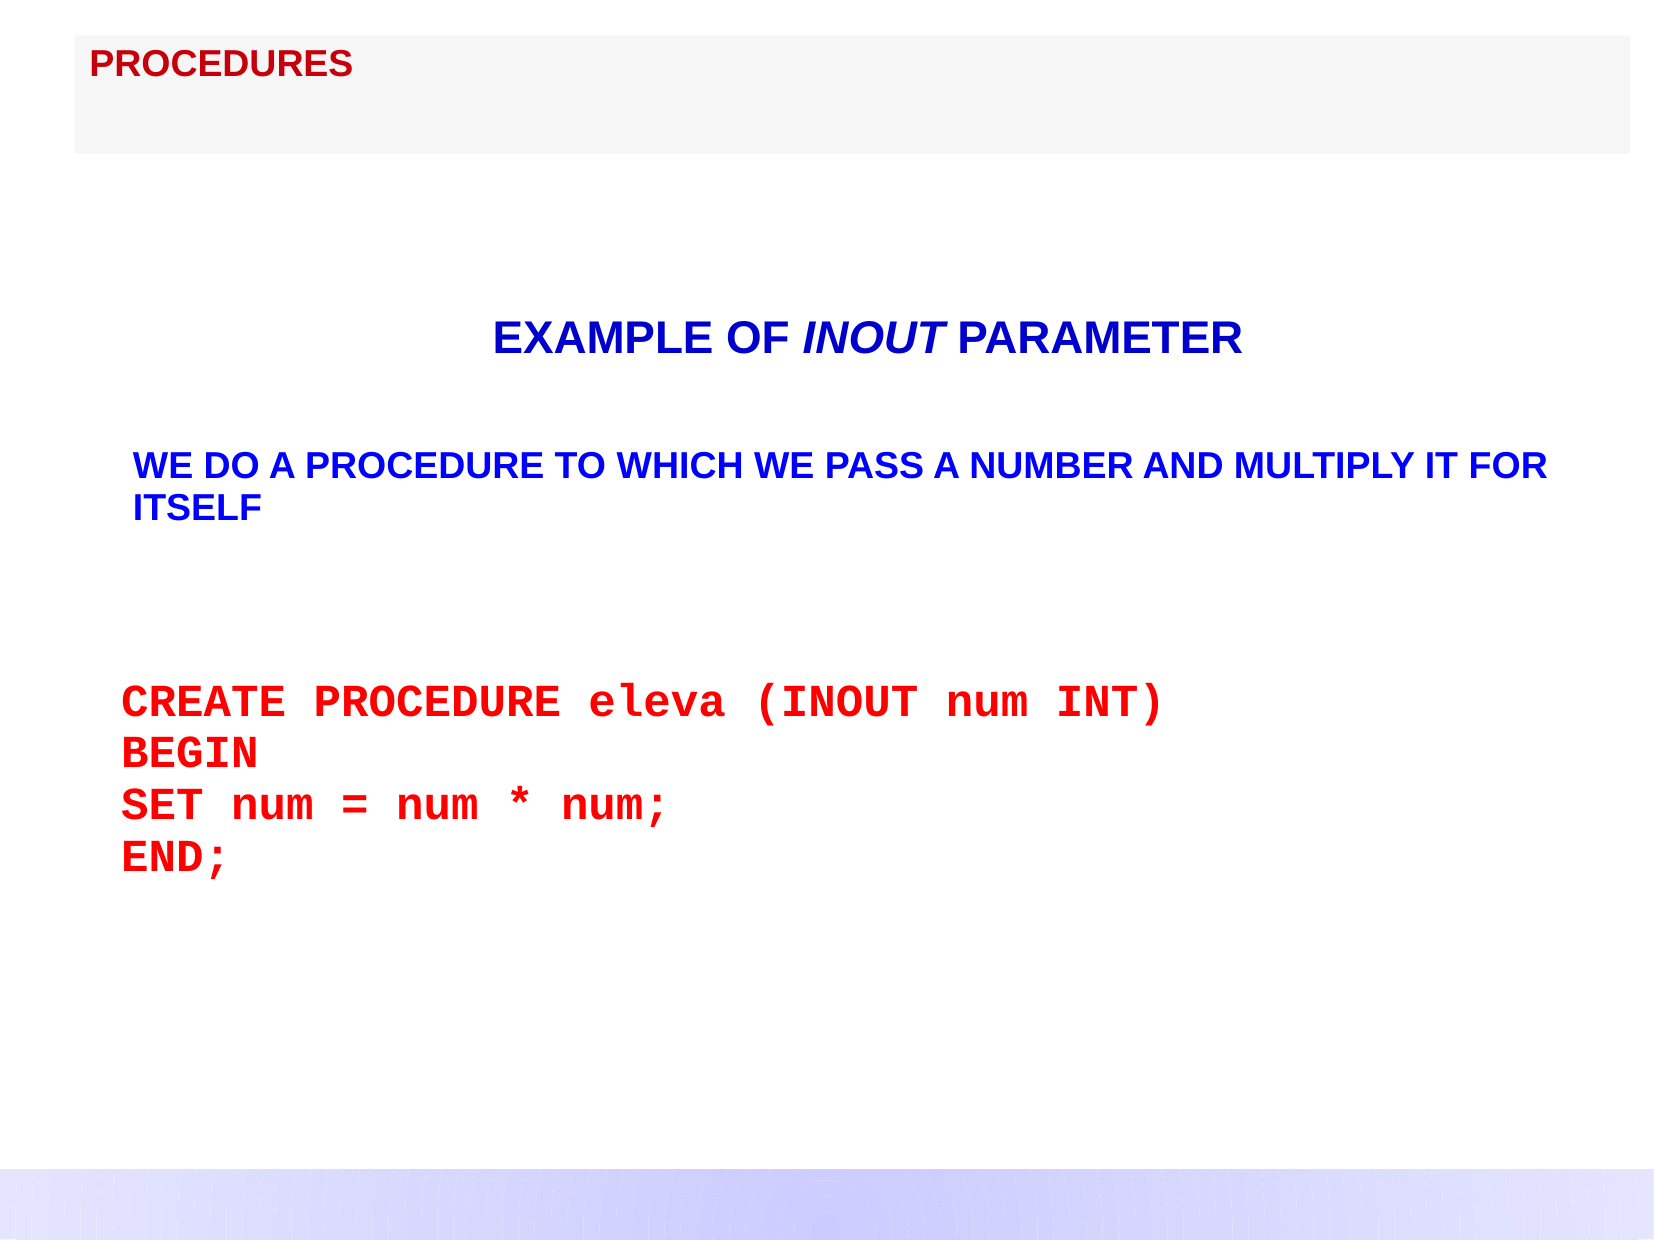

PROCEDURES
EXAMPLE OF INOUT PARAMETER
WE DO A PROCEDURE TO WHICH WE PASS A NUMBER AND MULTIPLY IT FOR ITSELF
CREATE PROCEDURE eleva (INOUT num INT)
BEGIN
SET num = num * num;
END;